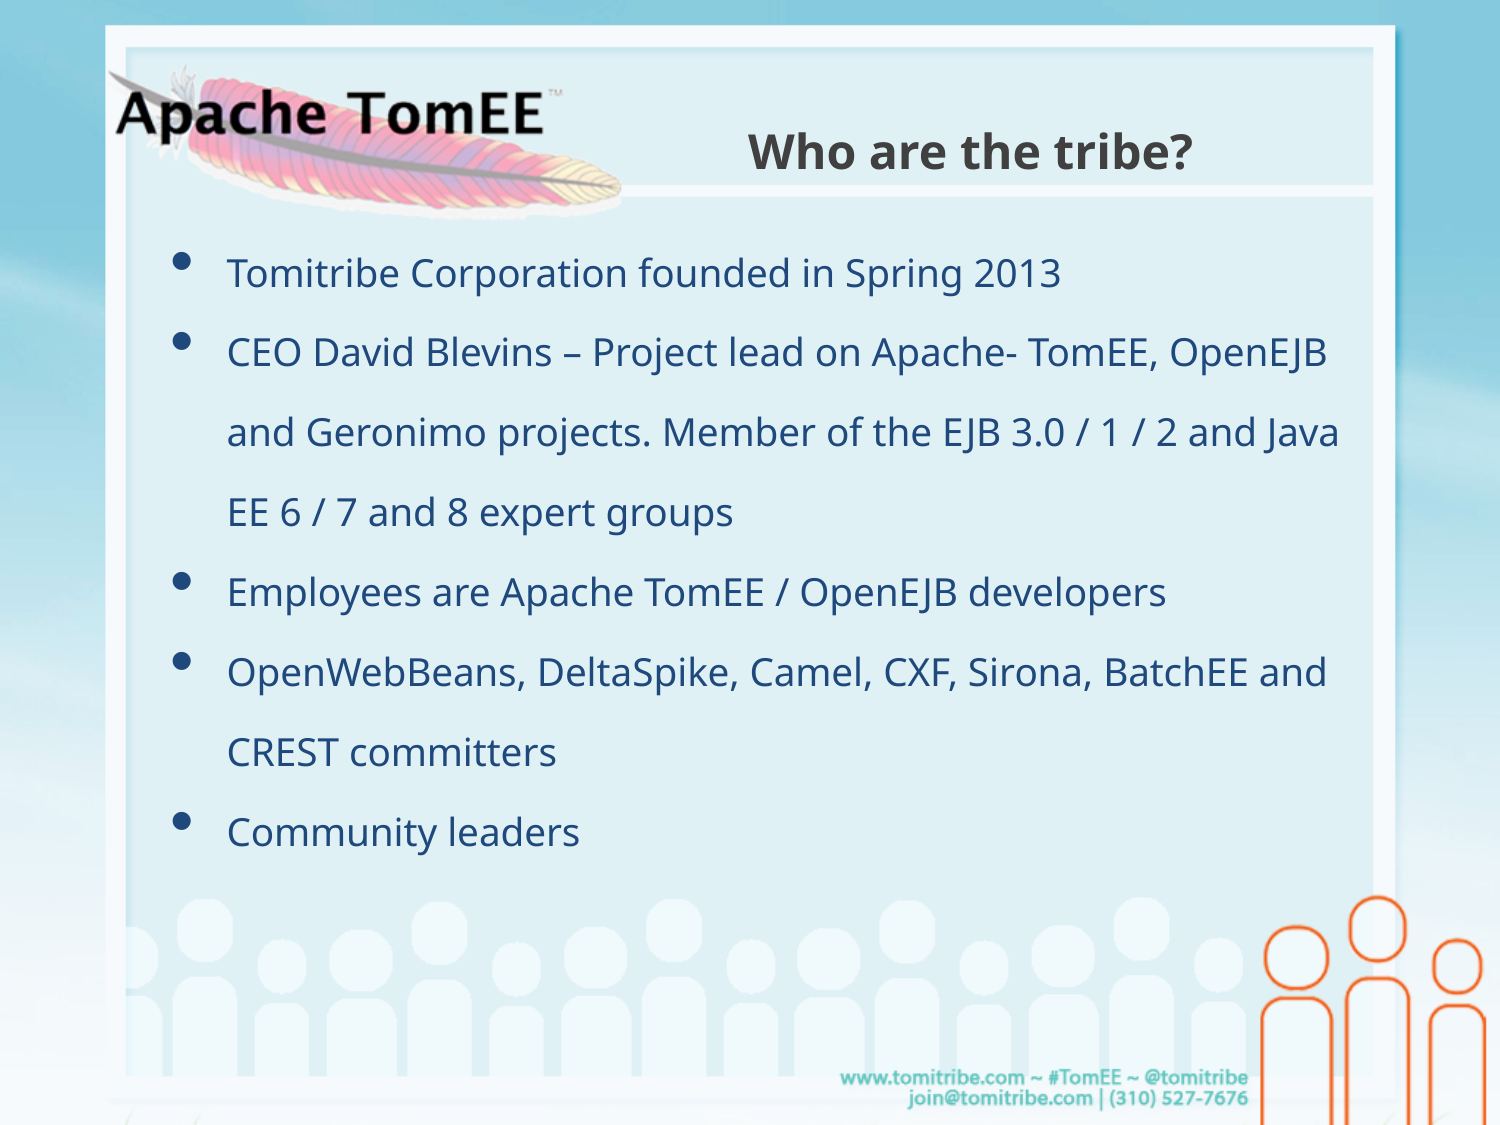

# Who are the tribe?
Tomitribe Corporation founded in Spring 2013
CEO David Blevins – Project lead on Apache- TomEE, OpenEJB and Geronimo projects. Member of the EJB 3.0 / 1 / 2 and Java EE 6 / 7 and 8 expert groups
Employees are Apache TomEE / OpenEJB developers
OpenWebBeans, DeltaSpike, Camel, CXF, Sirona, BatchEE and CREST committers
Community leaders